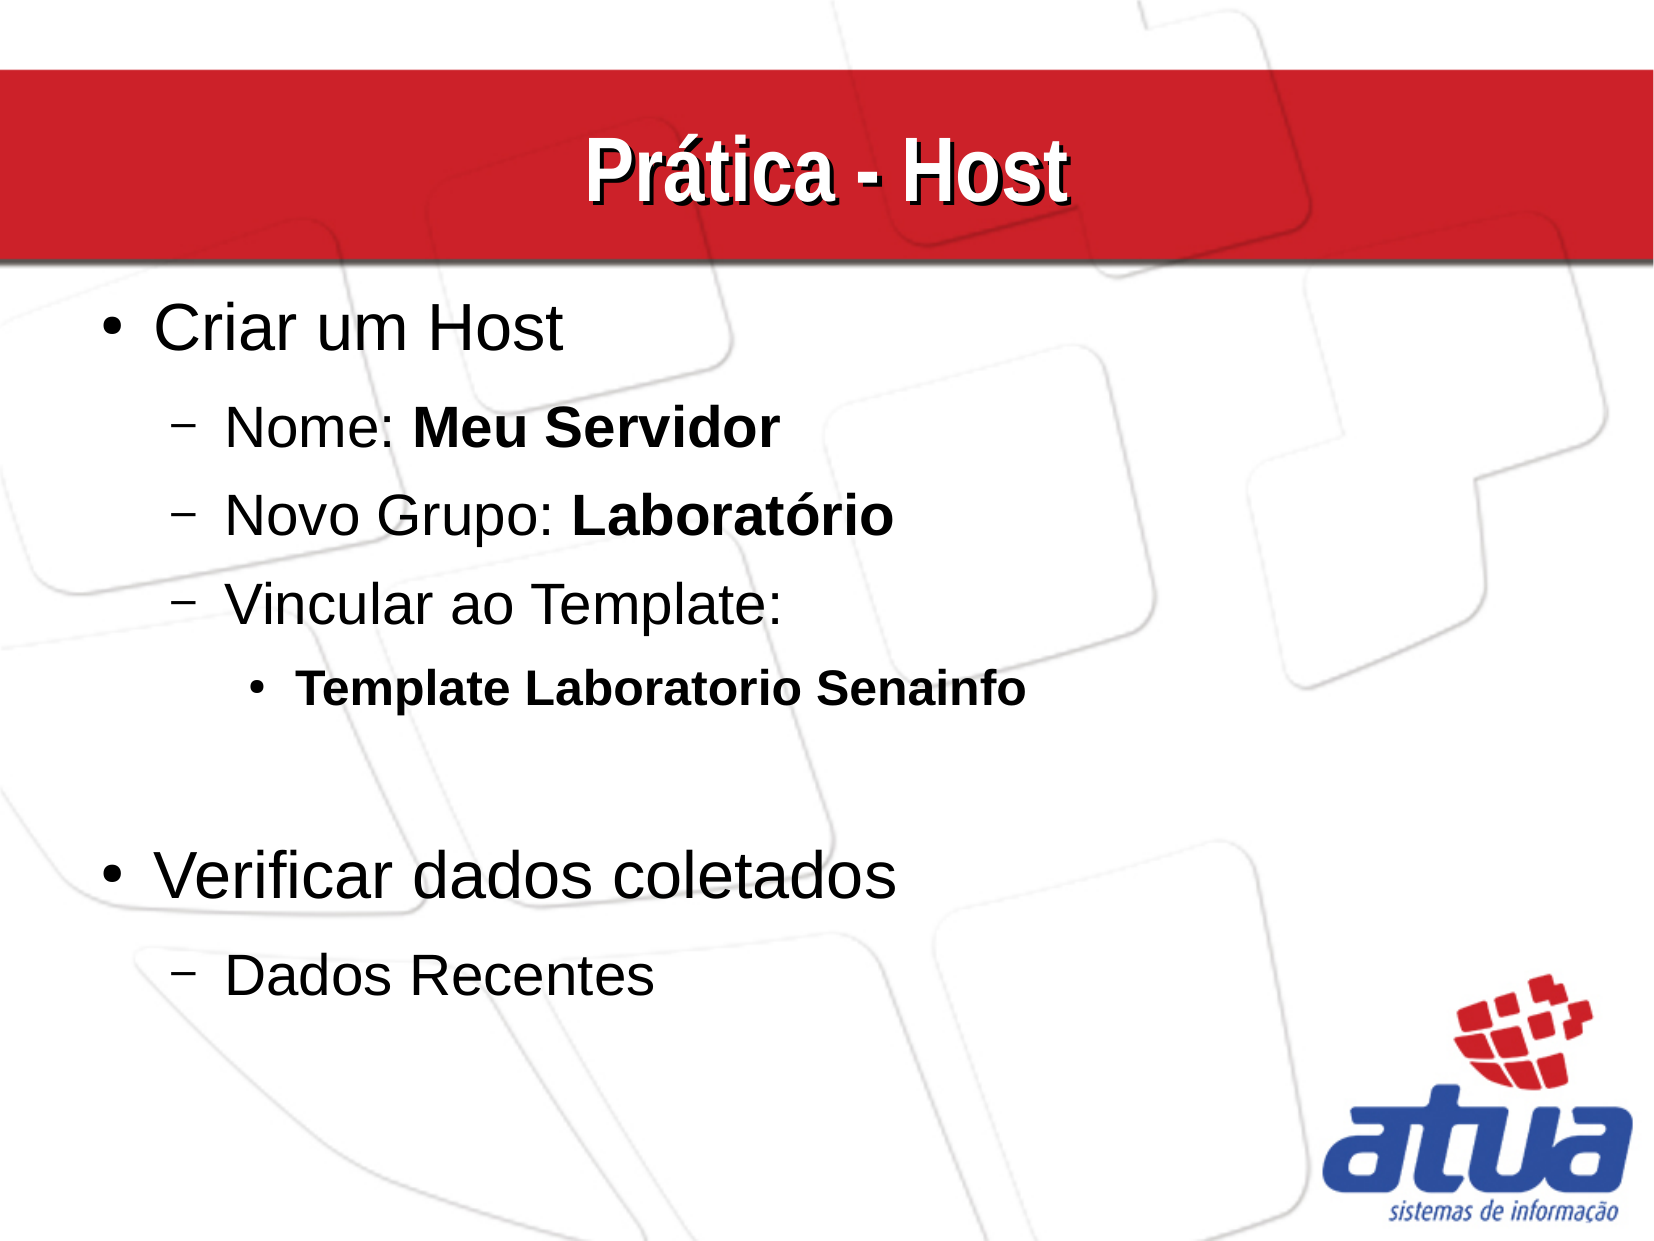

# Prática - Host
Criar um Host
Nome: Meu Servidor
Novo Grupo: Laboratório
Vincular ao Template:
Template Laboratorio Senainfo
Verificar dados coletados
Dados Recentes